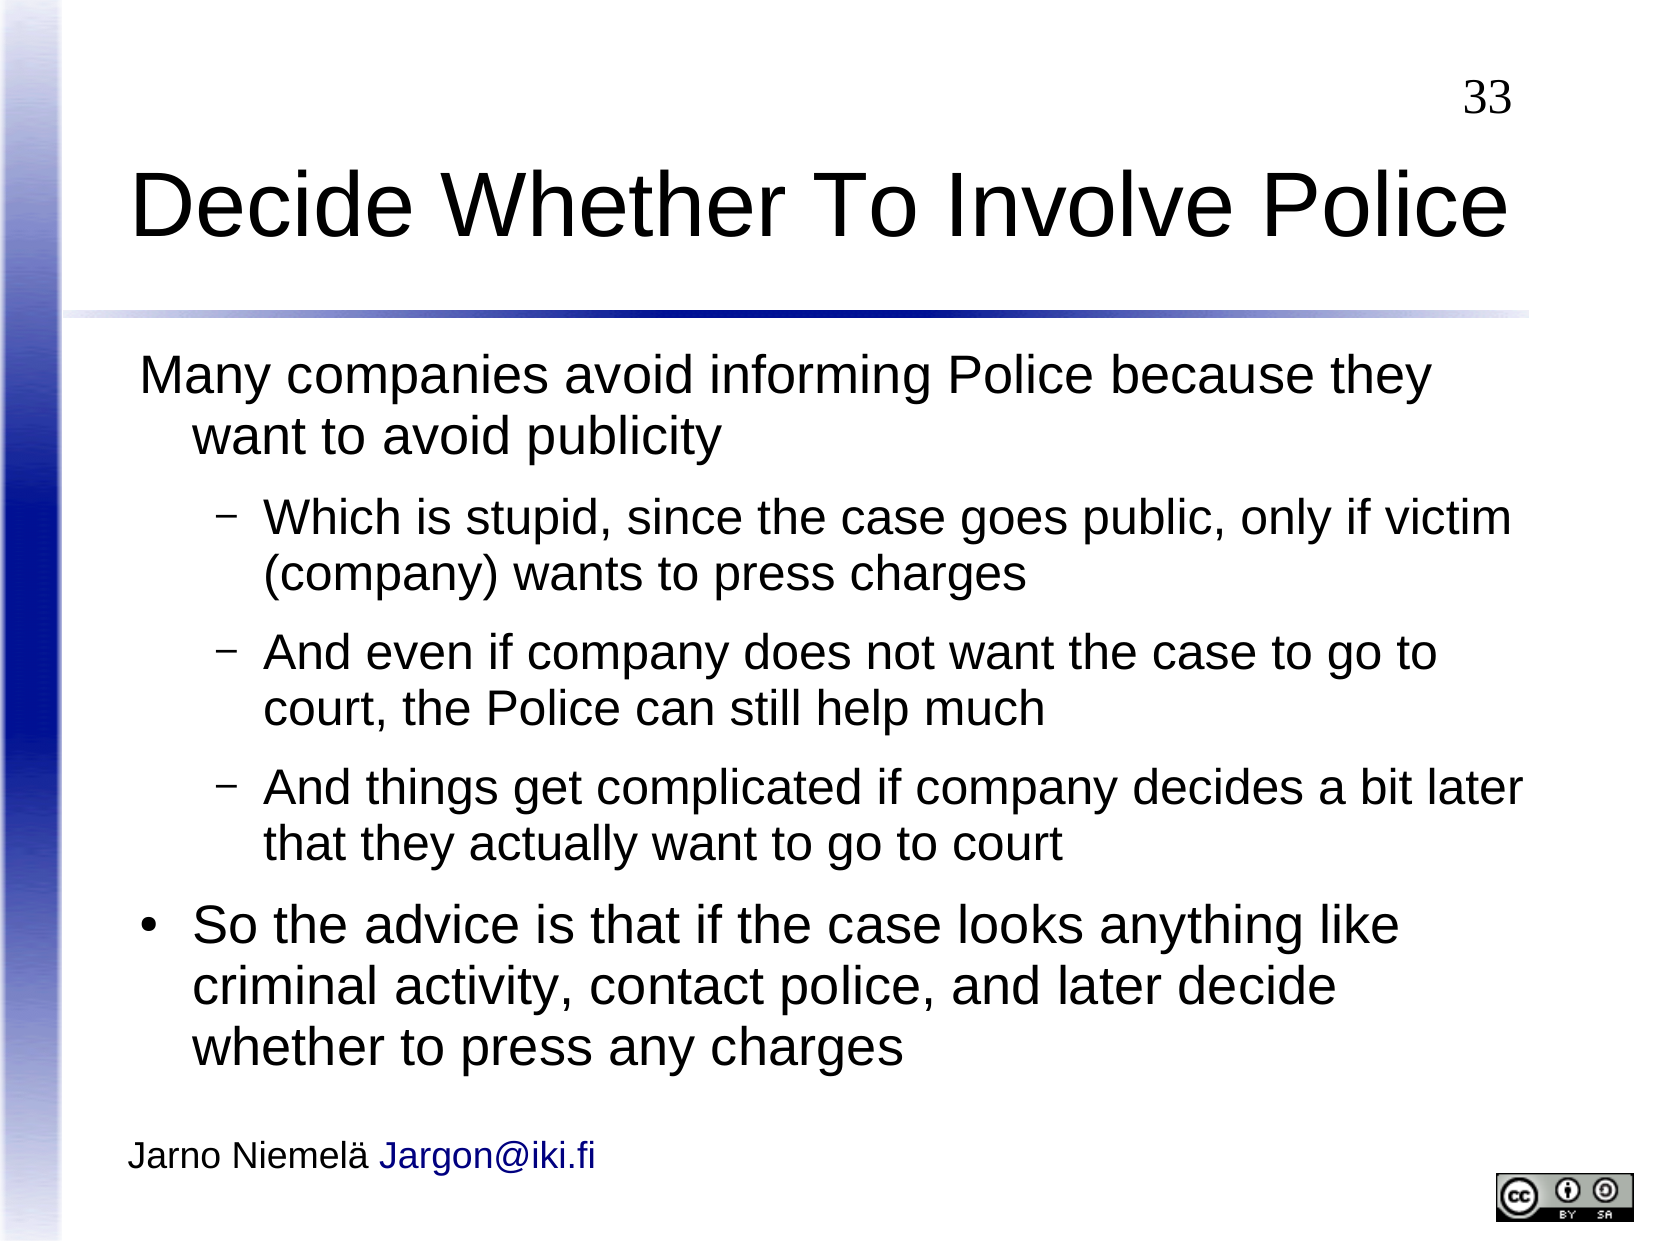

# Decide Whether To Involve Police
Many companies avoid informing Police because they want to avoid publicity
Which is stupid, since the case goes public, only if victim (company) wants to press charges
And even if company does not want the case to go to court, the Police can still help much
And things get complicated if company decides a bit later that they actually want to go to court
So the advice is that if the case looks anything like criminal activity, contact police, and later decide whether to press any charges